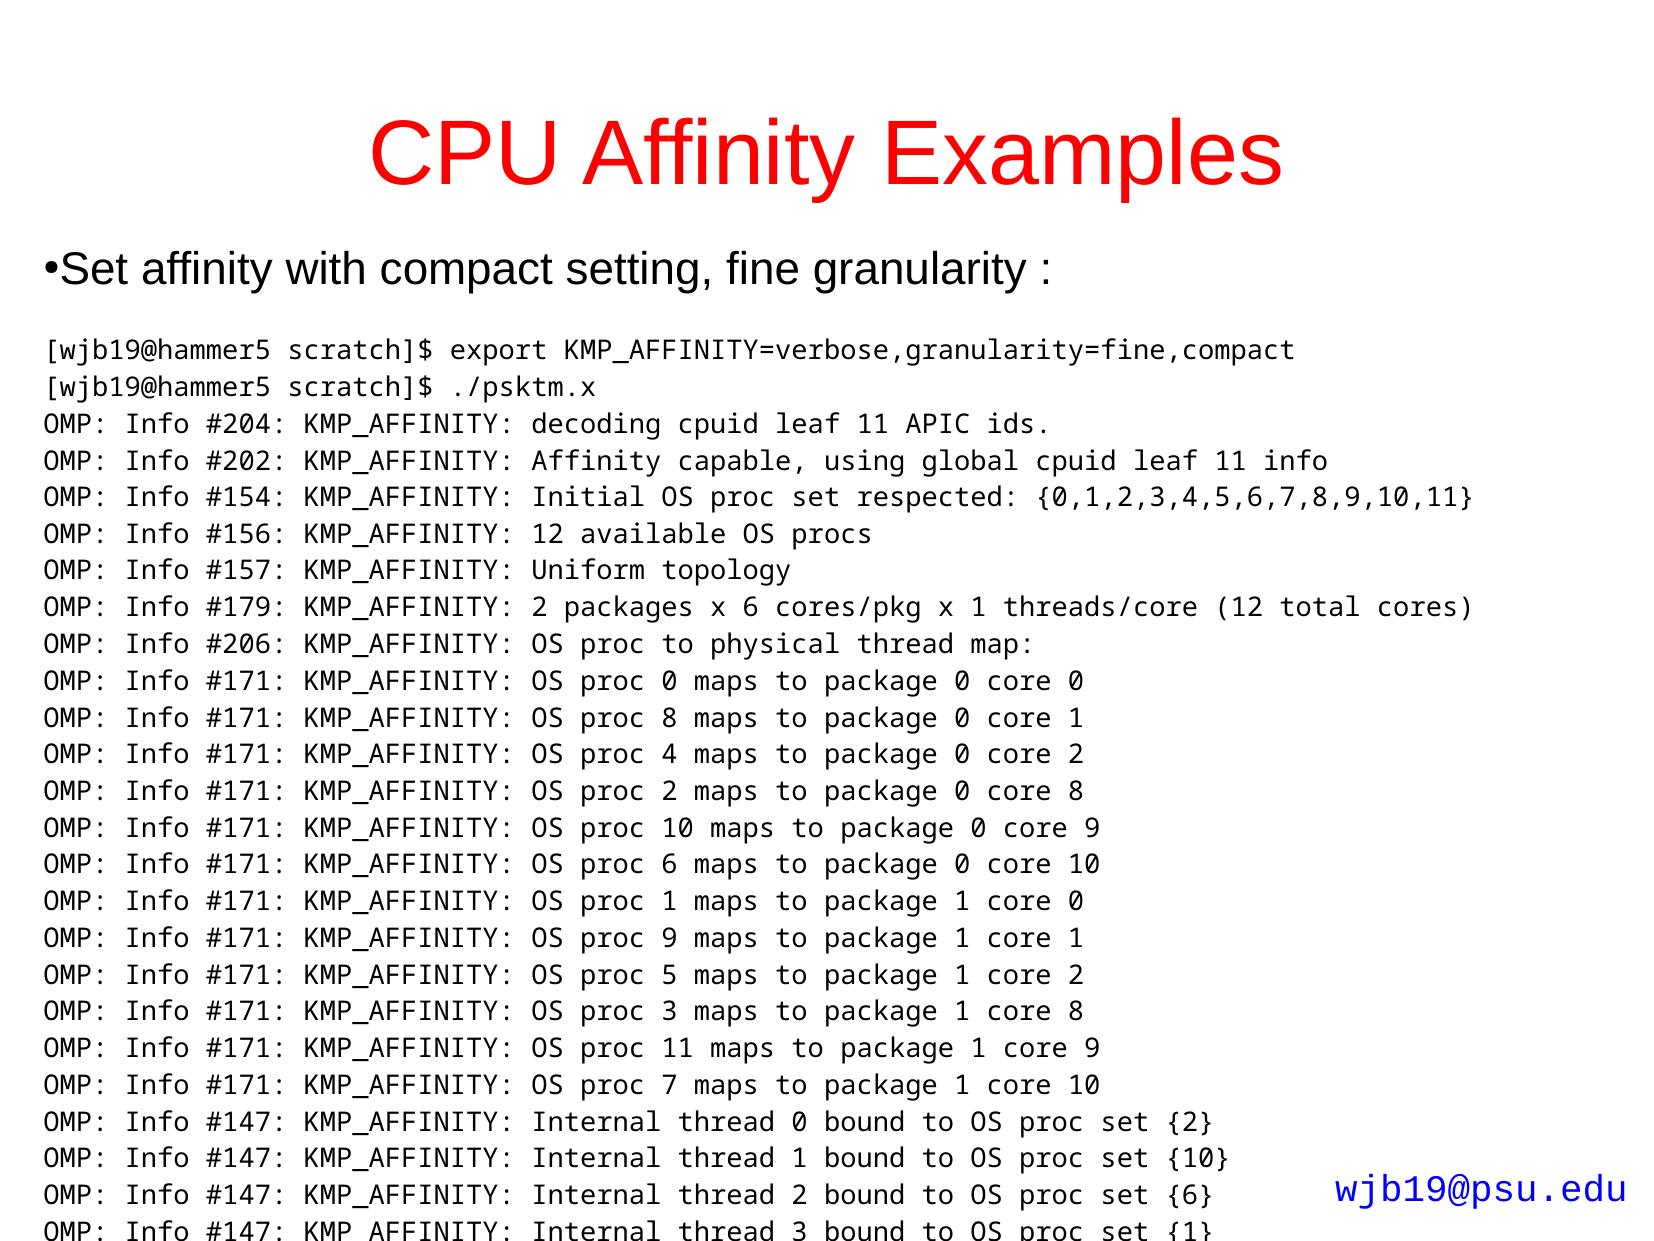

# CPU Affinity Examples
Set affinity with compact setting, fine granularity :
[wjb19@hammer5 scratch]$ export KMP_AFFINITY=verbose,granularity=fine,compact
[wjb19@hammer5 scratch]$ ./psktm.x
OMP: Info #204: KMP_AFFINITY: decoding cpuid leaf 11 APIC ids.
OMP: Info #202: KMP_AFFINITY: Affinity capable, using global cpuid leaf 11 info
OMP: Info #154: KMP_AFFINITY: Initial OS proc set respected: {0,1,2,3,4,5,6,7,8,9,10,11}
OMP: Info #156: KMP_AFFINITY: 12 available OS procs
OMP: Info #157: KMP_AFFINITY: Uniform topology
OMP: Info #179: KMP_AFFINITY: 2 packages x 6 cores/pkg x 1 threads/core (12 total cores)
OMP: Info #206: KMP_AFFINITY: OS proc to physical thread map:
OMP: Info #171: KMP_AFFINITY: OS proc 0 maps to package 0 core 0
OMP: Info #171: KMP_AFFINITY: OS proc 8 maps to package 0 core 1
OMP: Info #171: KMP_AFFINITY: OS proc 4 maps to package 0 core 2
OMP: Info #171: KMP_AFFINITY: OS proc 2 maps to package 0 core 8
OMP: Info #171: KMP_AFFINITY: OS proc 10 maps to package 0 core 9
OMP: Info #171: KMP_AFFINITY: OS proc 6 maps to package 0 core 10
OMP: Info #171: KMP_AFFINITY: OS proc 1 maps to package 1 core 0
OMP: Info #171: KMP_AFFINITY: OS proc 9 maps to package 1 core 1
OMP: Info #171: KMP_AFFINITY: OS proc 5 maps to package 1 core 2
OMP: Info #171: KMP_AFFINITY: OS proc 3 maps to package 1 core 8
OMP: Info #171: KMP_AFFINITY: OS proc 11 maps to package 1 core 9
OMP: Info #171: KMP_AFFINITY: OS proc 7 maps to package 1 core 10
OMP: Info #147: KMP_AFFINITY: Internal thread 0 bound to OS proc set {2}
OMP: Info #147: KMP_AFFINITY: Internal thread 1 bound to OS proc set {10}
OMP: Info #147: KMP_AFFINITY: Internal thread 2 bound to OS proc set {6}
OMP: Info #147: KMP_AFFINITY: Internal thread 3 bound to OS proc set {1}
OMP: Info #147: KMP_AFFINITY: Internal thread 4 bound to OS proc set {9}
OMP: Info #147: KMP_AFFINITY: Internal thread 5 bound to OS proc set {5}
OMP: Info #147: KMP_AFFINITY: Internal thread 6 bound to OS proc set {3}
OMP: Info #147: KMP_AFFINITY: Internal thread 7 bound to OS proc set {11}
wjb19@psu.edu